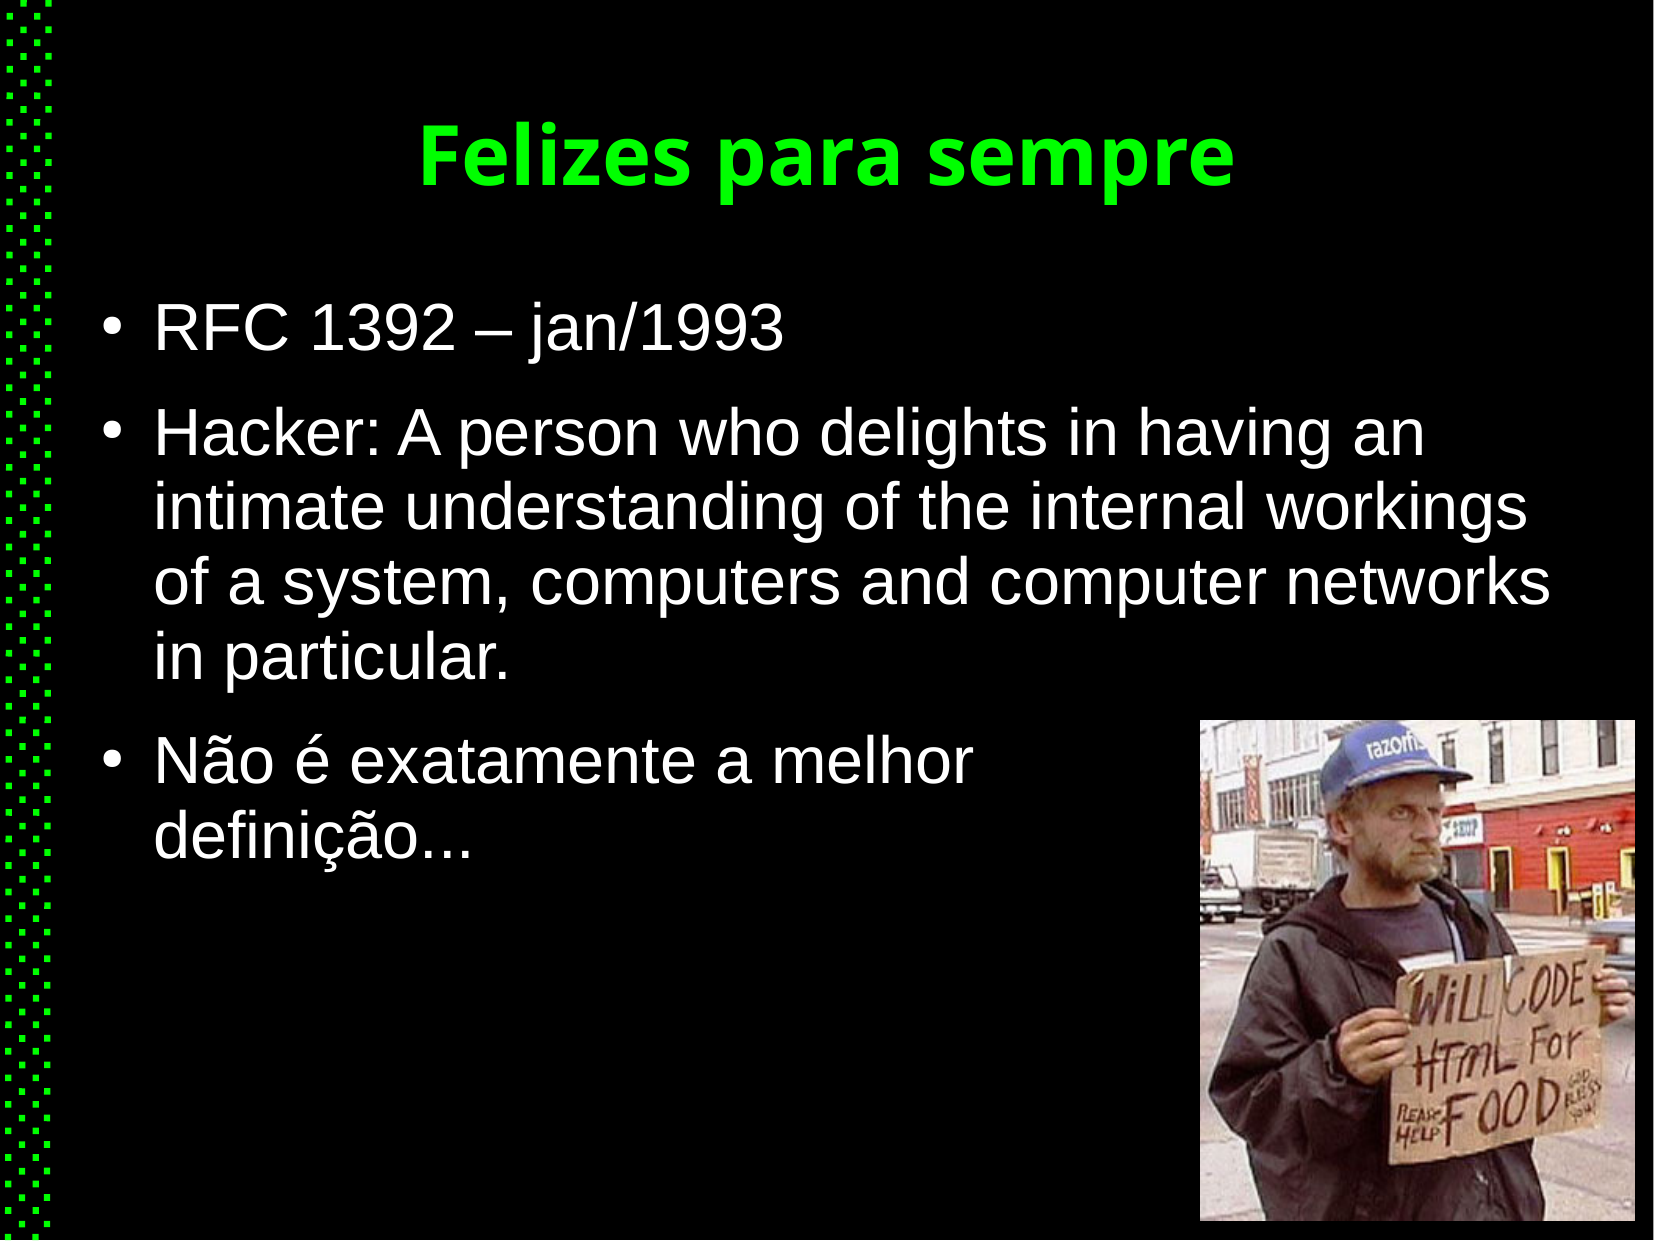

# Felizes para sempre
RFC 1392 – jan/1993
Hacker: A person who delights in having an intimate understanding of the internal workings of a system, computers and computer networks in particular.
Não é exatamente a melhor
definição...